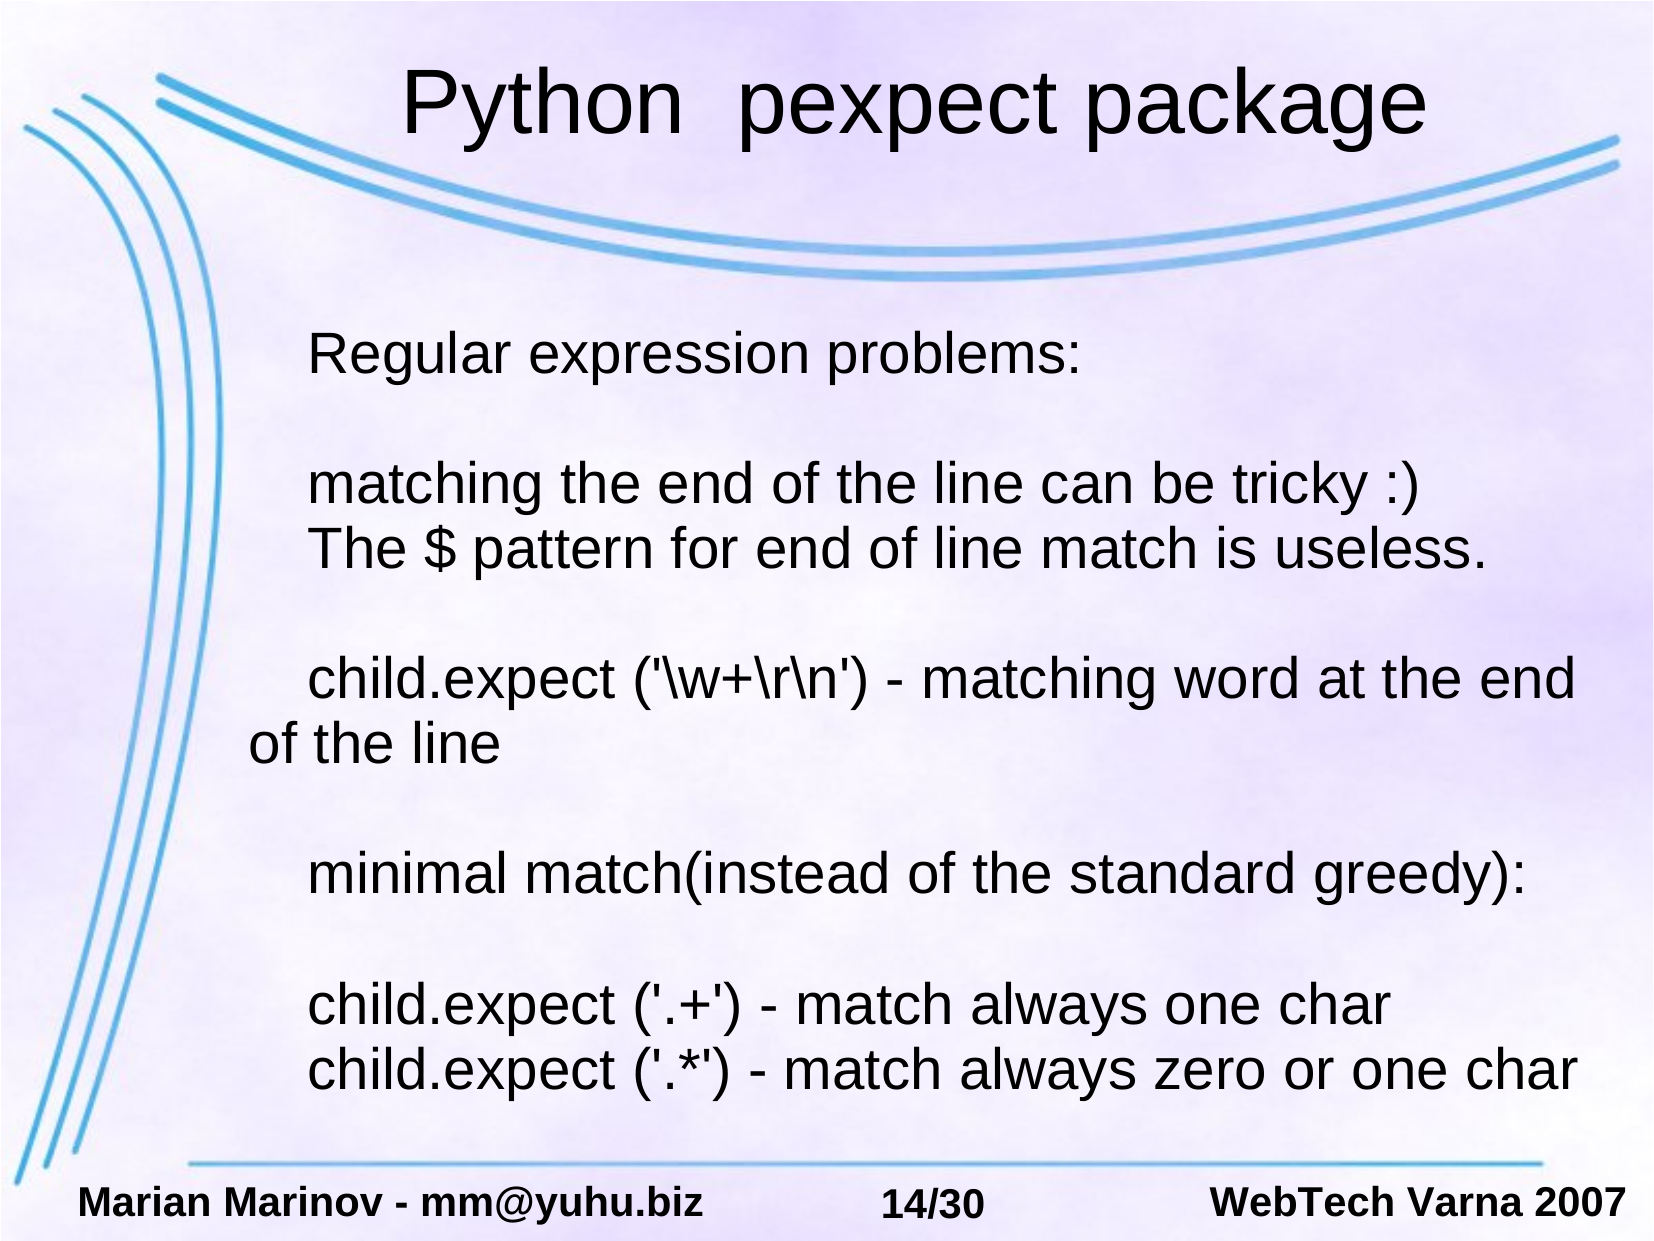

# Python pexpect package
			Regular expression problems:
			matching the end of the line can be tricky :)
			The $ pattern for end of line match is useless.
			child.expect ('\w+\r\n') - matching word at the end
		 of the line
			minimal match(instead of the standard greedy):
		 	child.expect ('.+') - match always one char
			child.expect ('.*') - match always zero or one char
15
Marian Marinov - mm@yuhu.biz
WebTech Varna 2007
14/30